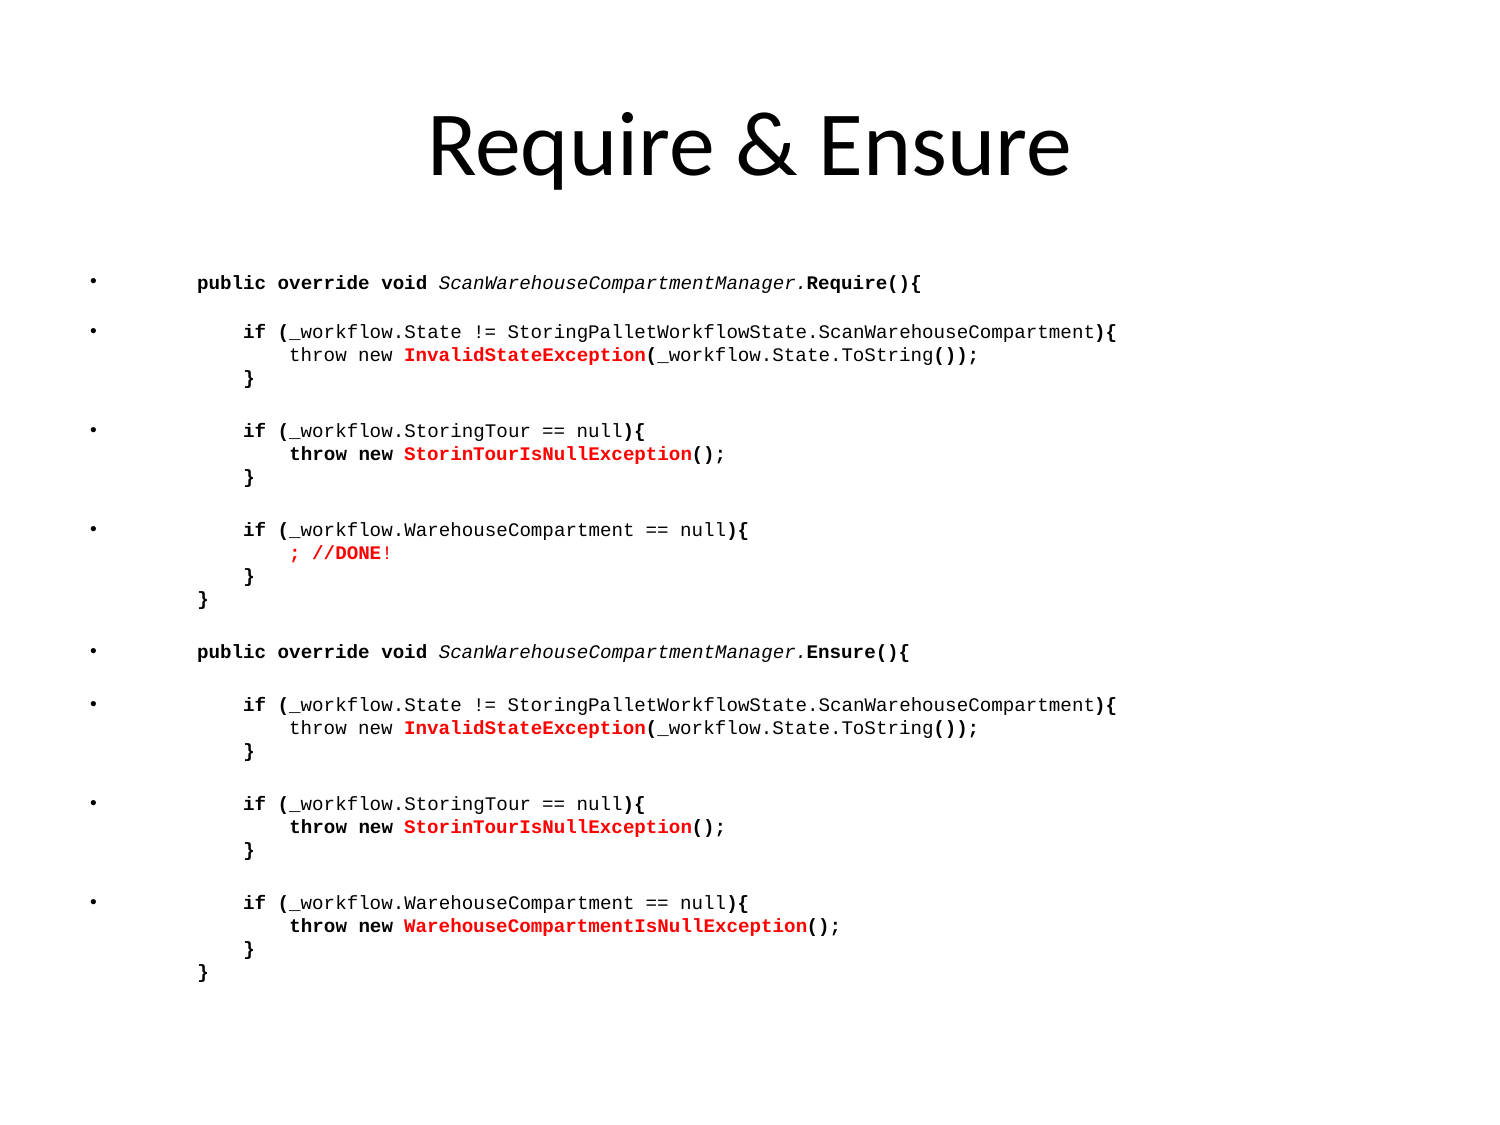

# Require & Ensure
 public override void ScanWarehouseCompartmentManager.Require(){
 if (_workflow.State != StoringPalletWorkflowState.ScanWarehouseCompartment){
 throw new InvalidStateException(_workflow.State.ToString());
 }
 if (_workflow.StoringTour == null){
 throw new StorinTourIsNullException();
 }
 if (_workflow.WarehouseCompartment == null){
 ; //DONE!
 }
 }
 public override void ScanWarehouseCompartmentManager.Ensure(){
 if (_workflow.State != StoringPalletWorkflowState.ScanWarehouseCompartment){
 throw new InvalidStateException(_workflow.State.ToString());
 }
 if (_workflow.StoringTour == null){
 throw new StorinTourIsNullException();
 }
 if (_workflow.WarehouseCompartment == null){
 throw new WarehouseCompartmentIsNullException();
 }
 }